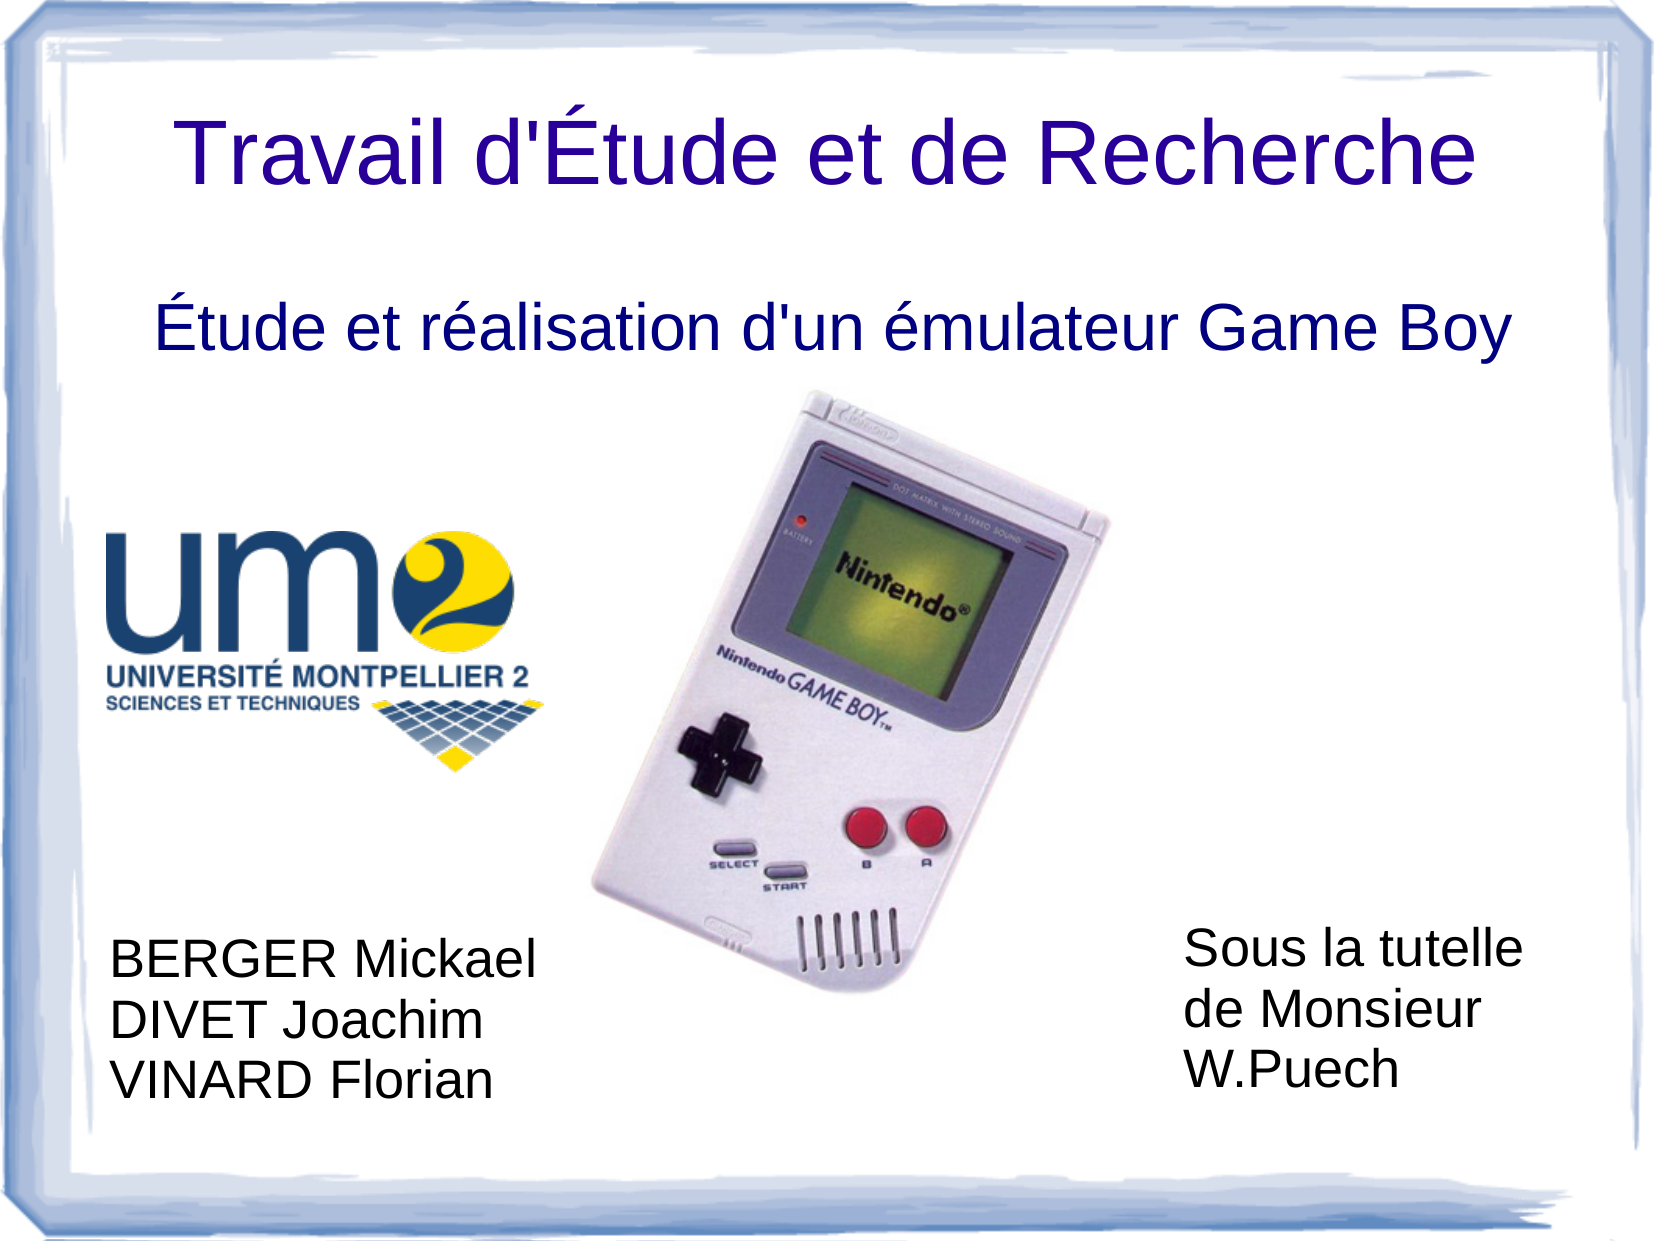

# Travail d'Étude et de Recherche
Étude et réalisation d'un émulateur Game Boy
Sous la tutelle de Monsieur W.Puech
BERGER Mickael
DIVET Joachim
VINARD Florian